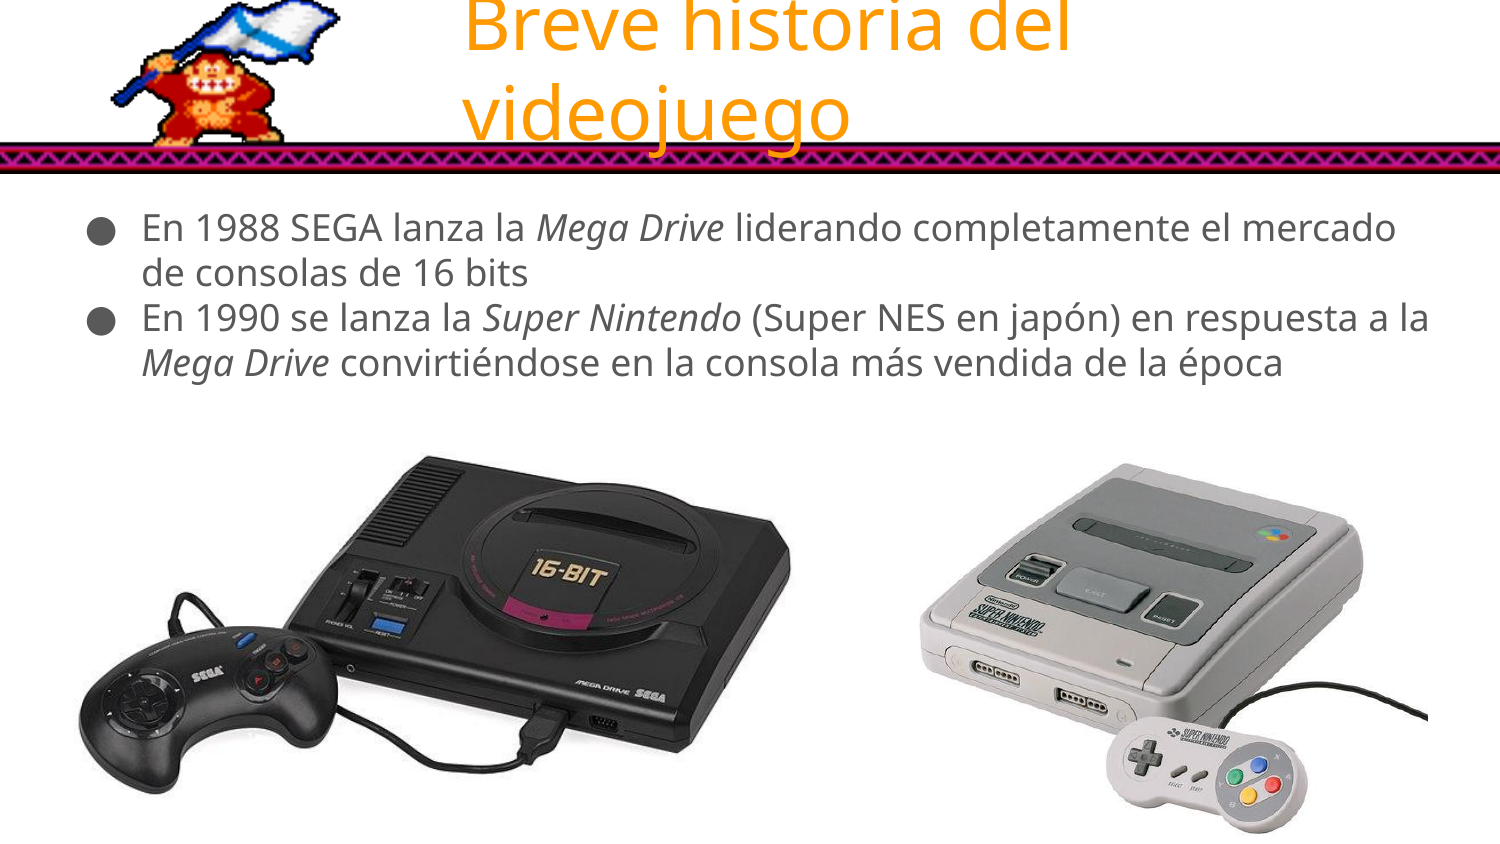

# Breve historia del videojuego
En 1988 SEGA lanza la Mega Drive liderando completamente el mercado de consolas de 16 bits
En 1990 se lanza la Super Nintendo (Super NES en japón) en respuesta a la Mega Drive convirtiéndose en la consola más vendida de la época